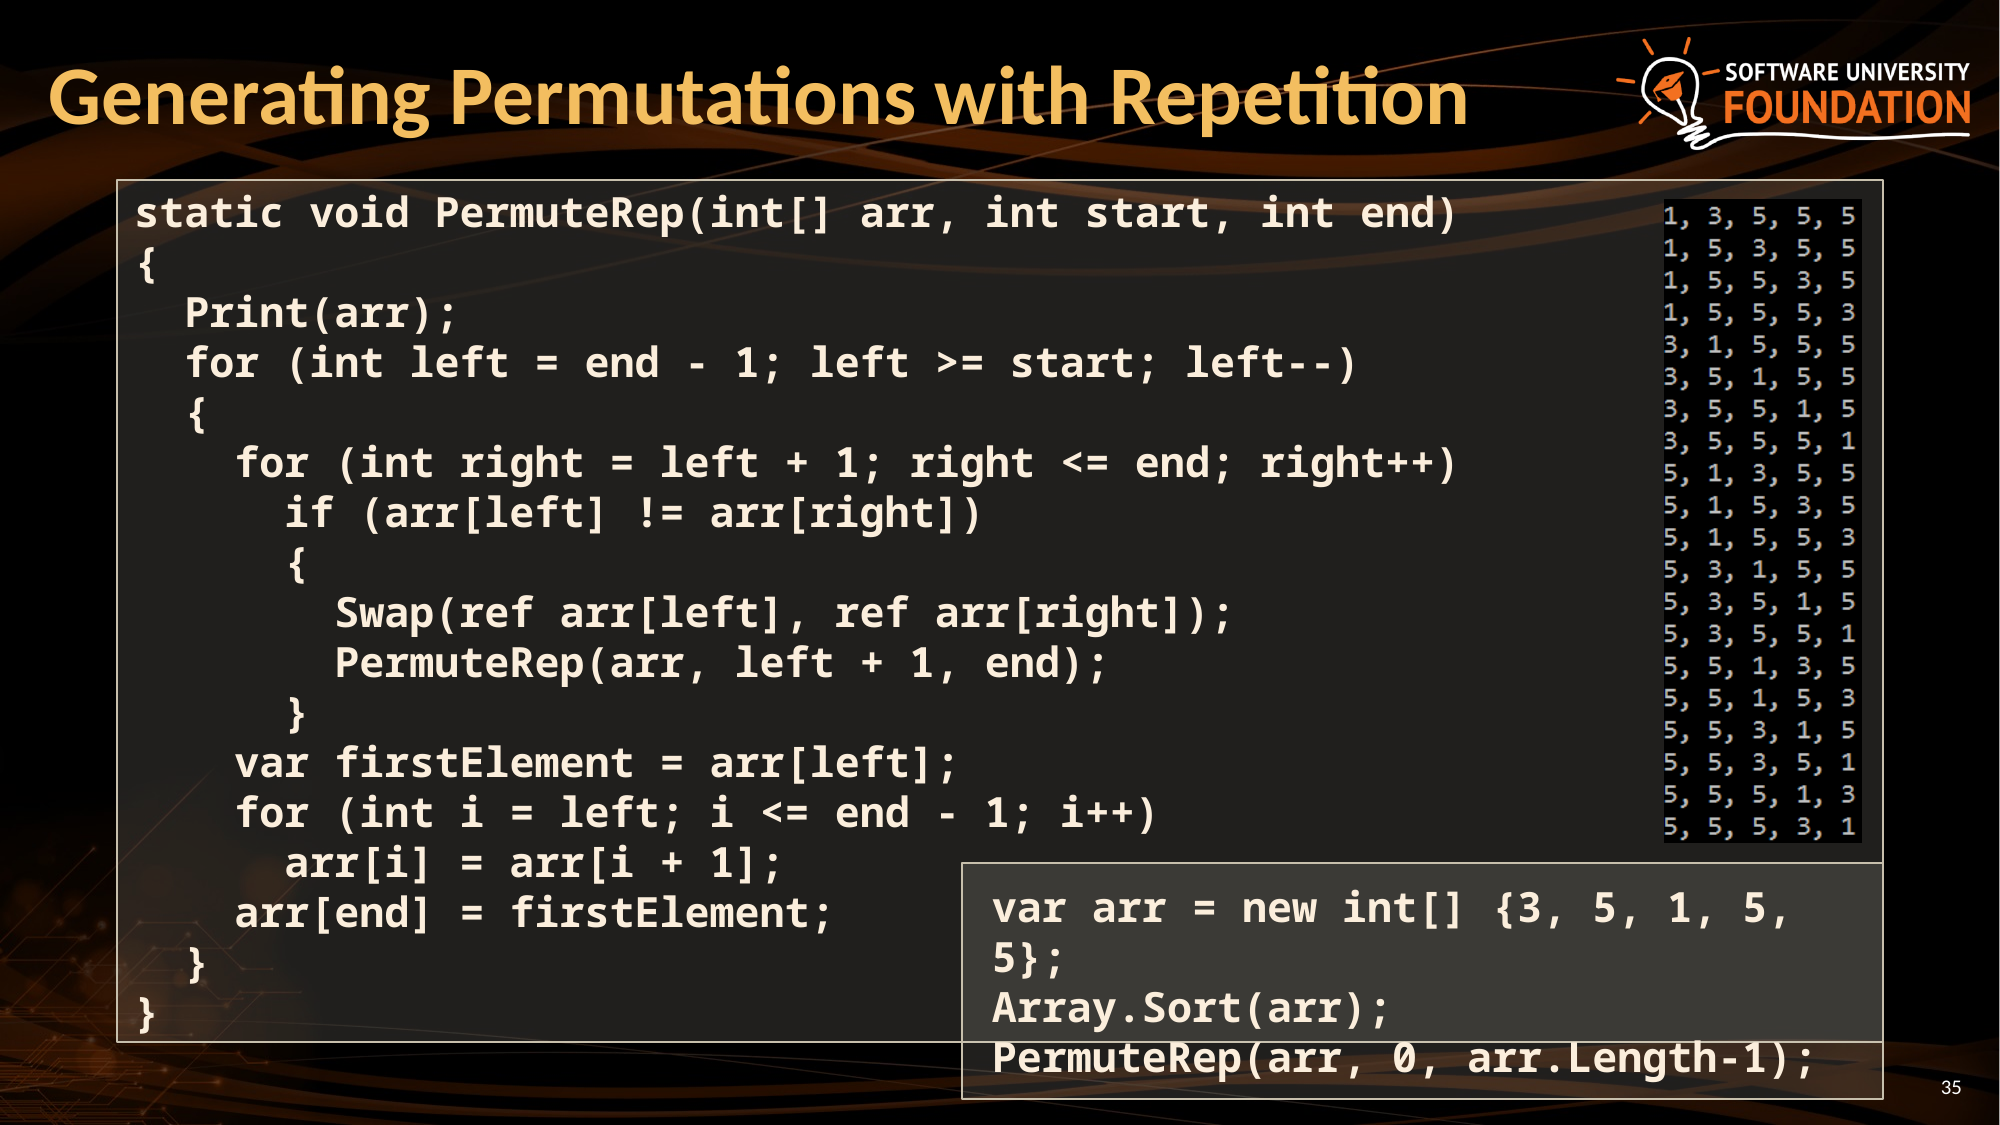

# Generating Permutations with Repetition
static void PermuteRep(int[] arr, int start, int end)
{
 Print(arr);
 for (int left = end - 1; left >= start; left--)
 {
 for (int right = left + 1; right <= end; right++)
 if (arr[left] != arr[right])
 {
 Swap(ref arr[left], ref arr[right]);
 PermuteRep(arr, left + 1, end);
 }
 var firstElement = arr[left];
 for (int i = left; i <= end - 1; i++)
 arr[i] = arr[i + 1];
 arr[end] = firstElement;
 }
}
var arr = new int[] {3, 5, 1, 5, 5};
Array.Sort(arr);
PermuteRep(arr, 0, arr.Length-1);